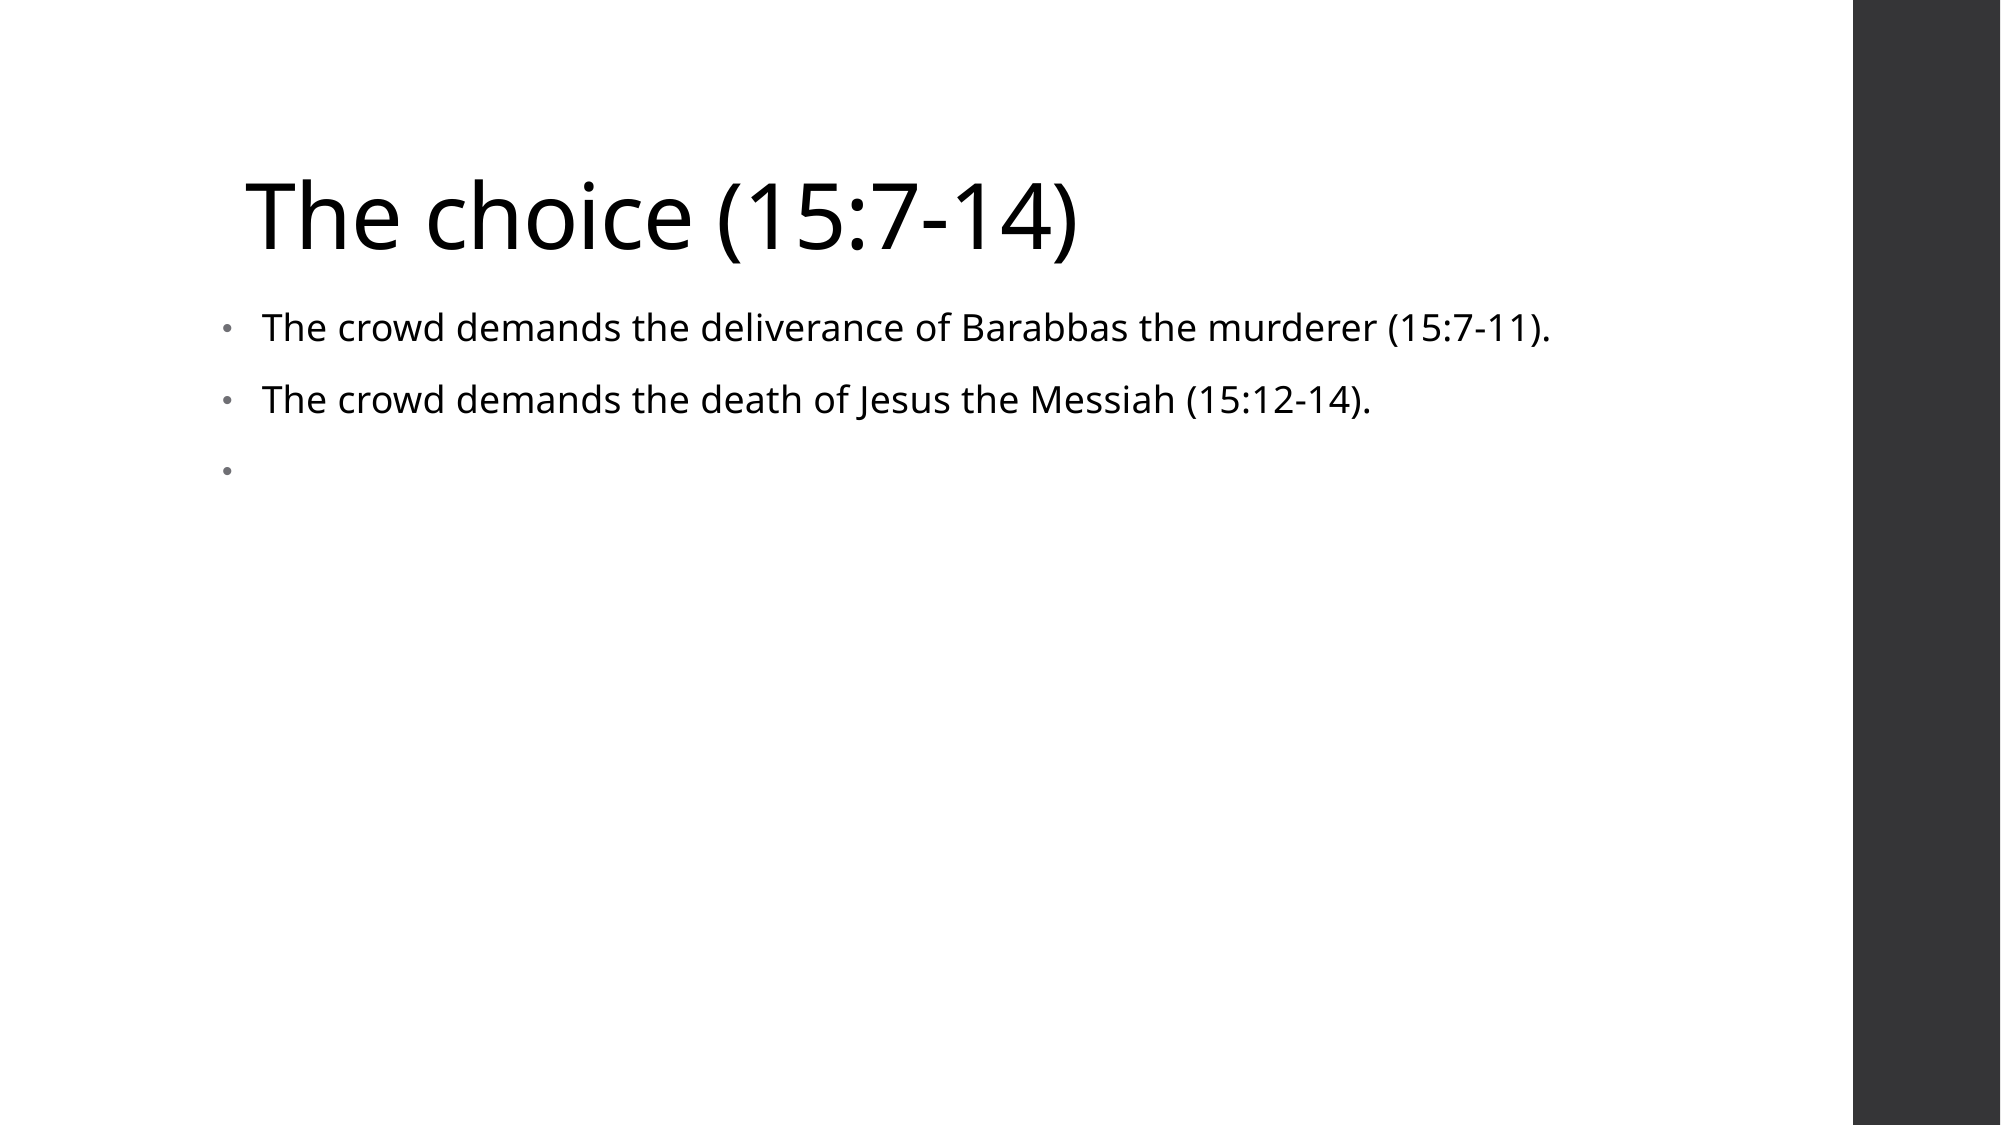

# The choice (15:7-14)
 The crowd demands the deliverance of Barabbas the murderer (15:7-11).
 The crowd demands the death of Jesus the Messiah (15:12-14).